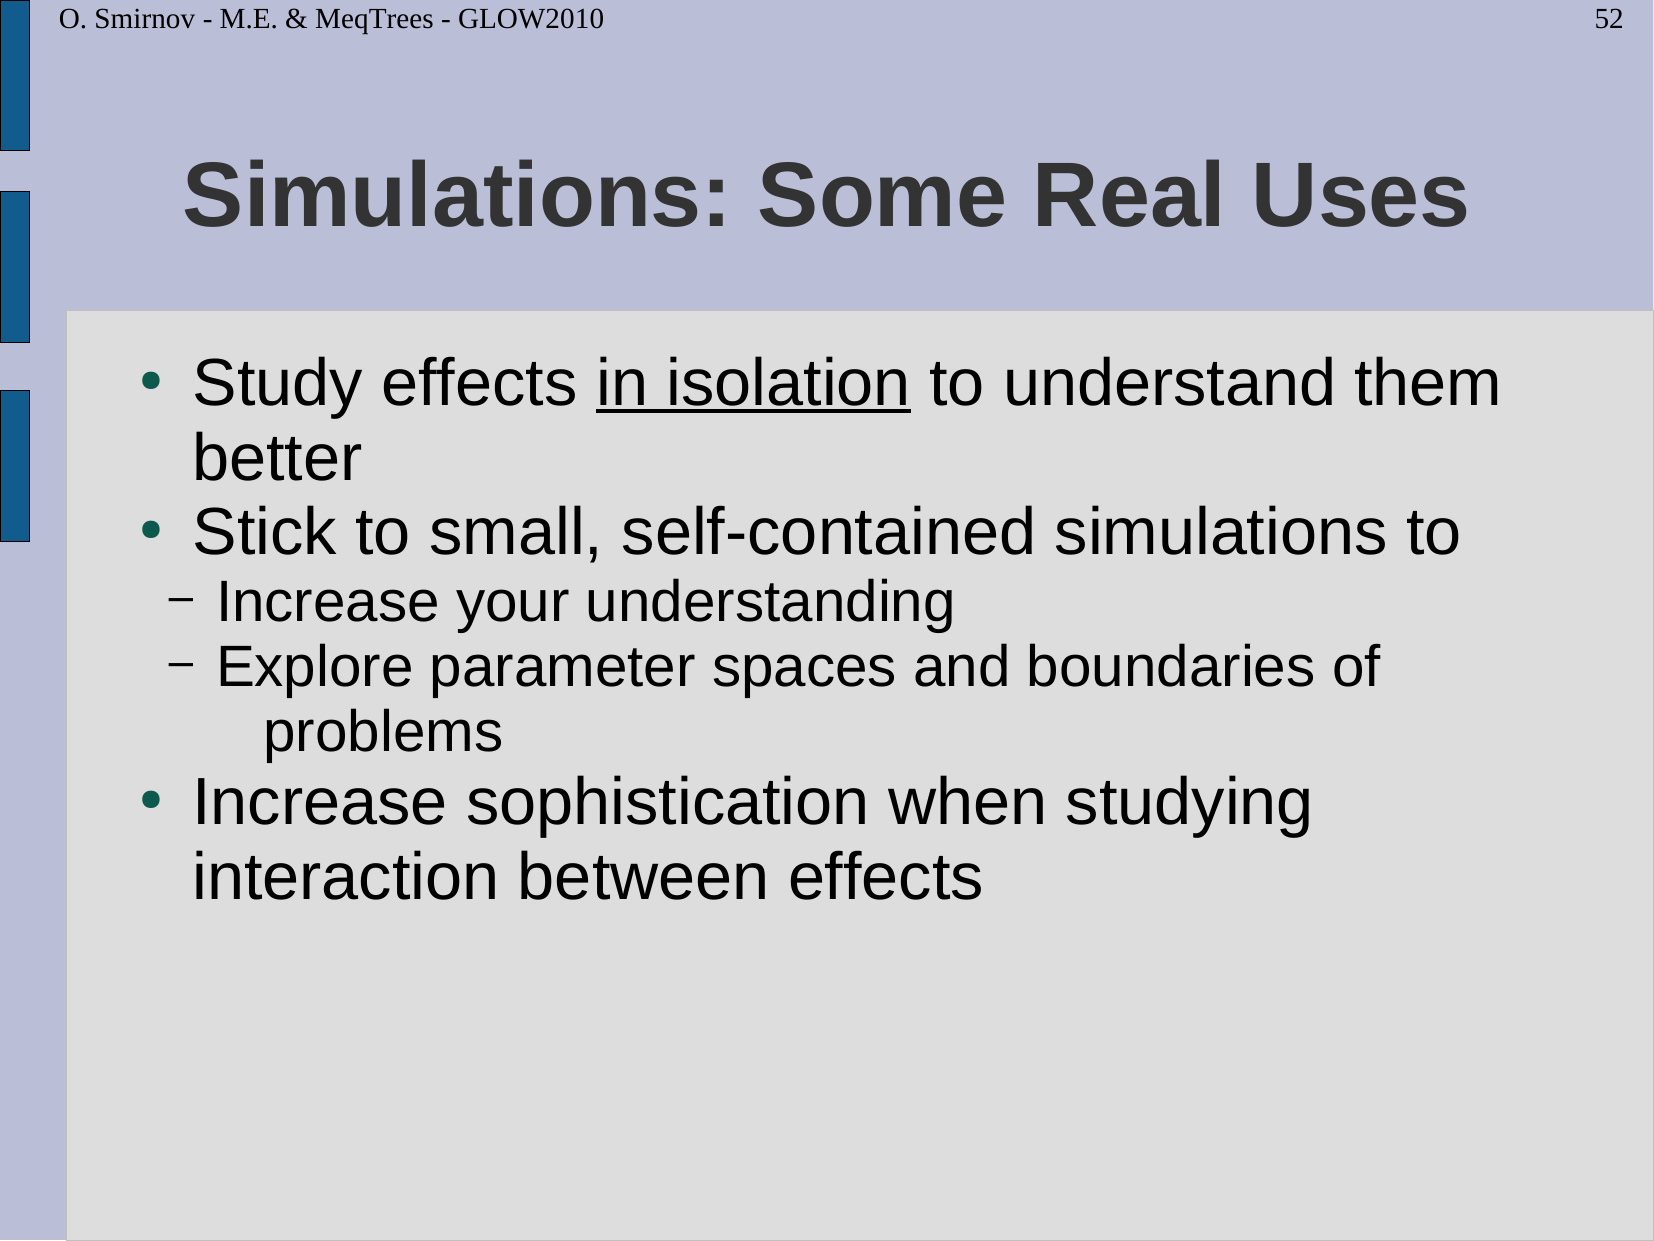

O. Smirnov - M.E. & MeqTrees - GLOW2010
52
# Simulations: Some Real Uses
Study effects in isolation to understand them better
Stick to small, self-contained simulations to
Increase your understanding
Explore parameter spaces and boundaries of problems
Increase sophistication when studying interaction between effects